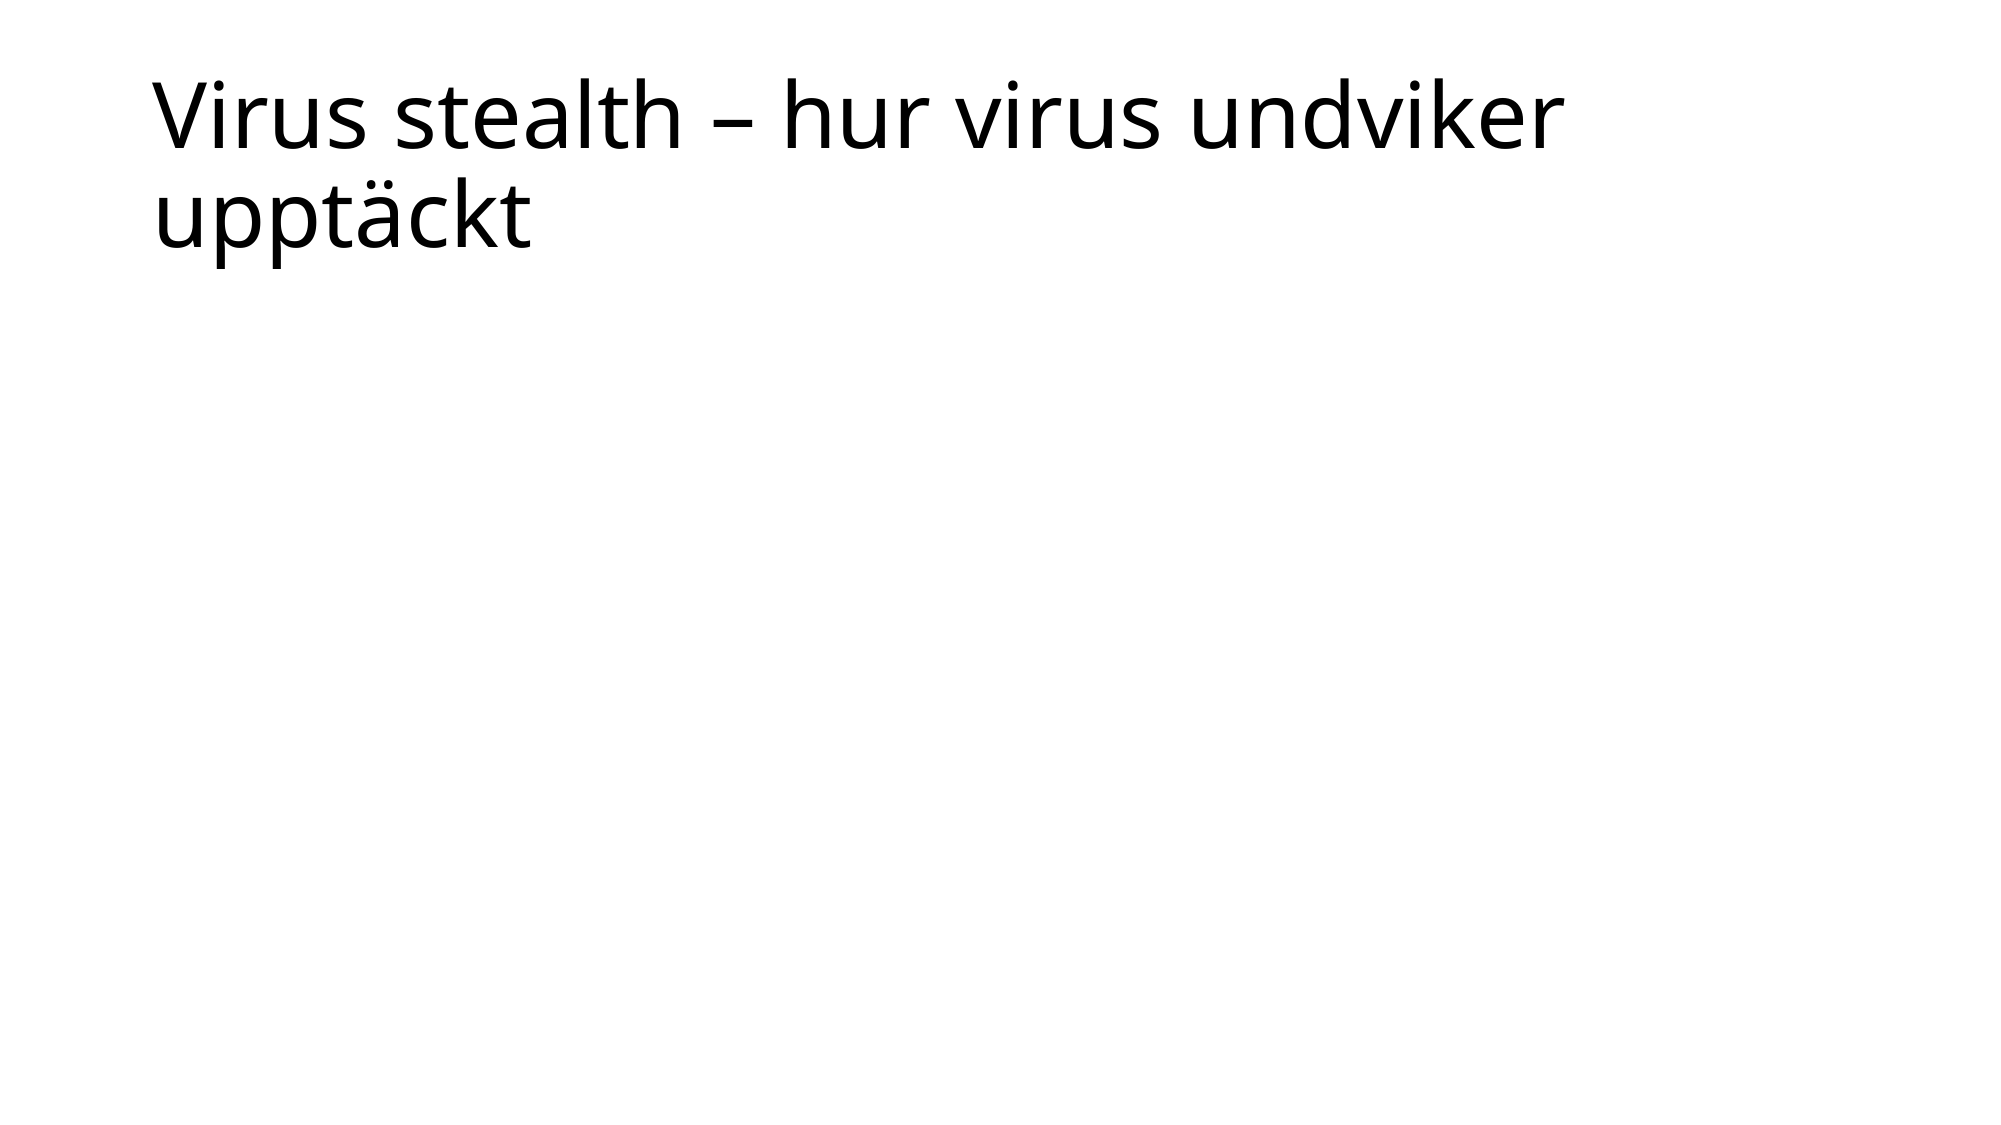

# Virus stealth – hur virus undviker upptäckt